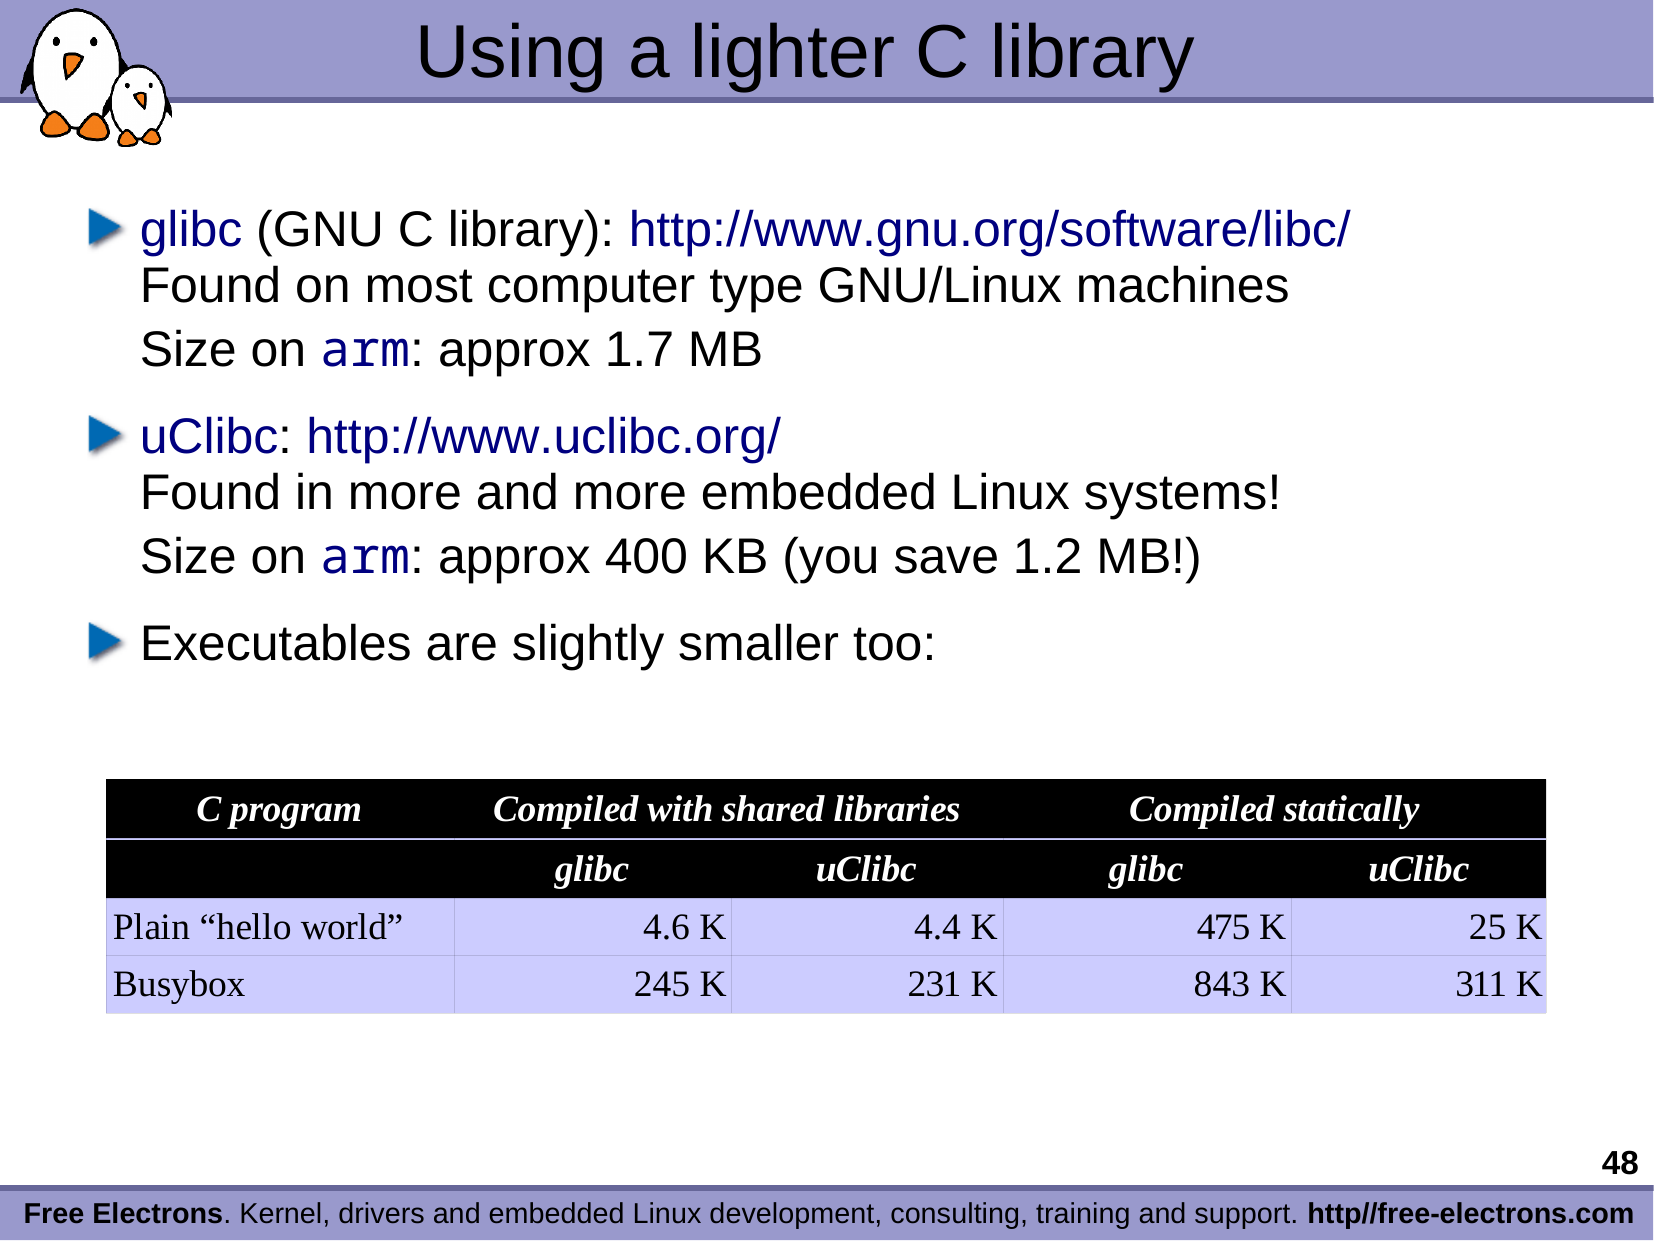

# Using a lighter C library
glibc (GNU C library): http://www.gnu.org/software/libc/
Found on most computer type GNU/Linux machines
Size on arm: approx 1.7 MB
uClibc: http://www.uclibc.org/
Found in more and more embedded Linux systems!
Size on arm: approx 400 KB (you save 1.2 MB!)
Executables are slightly smaller too: